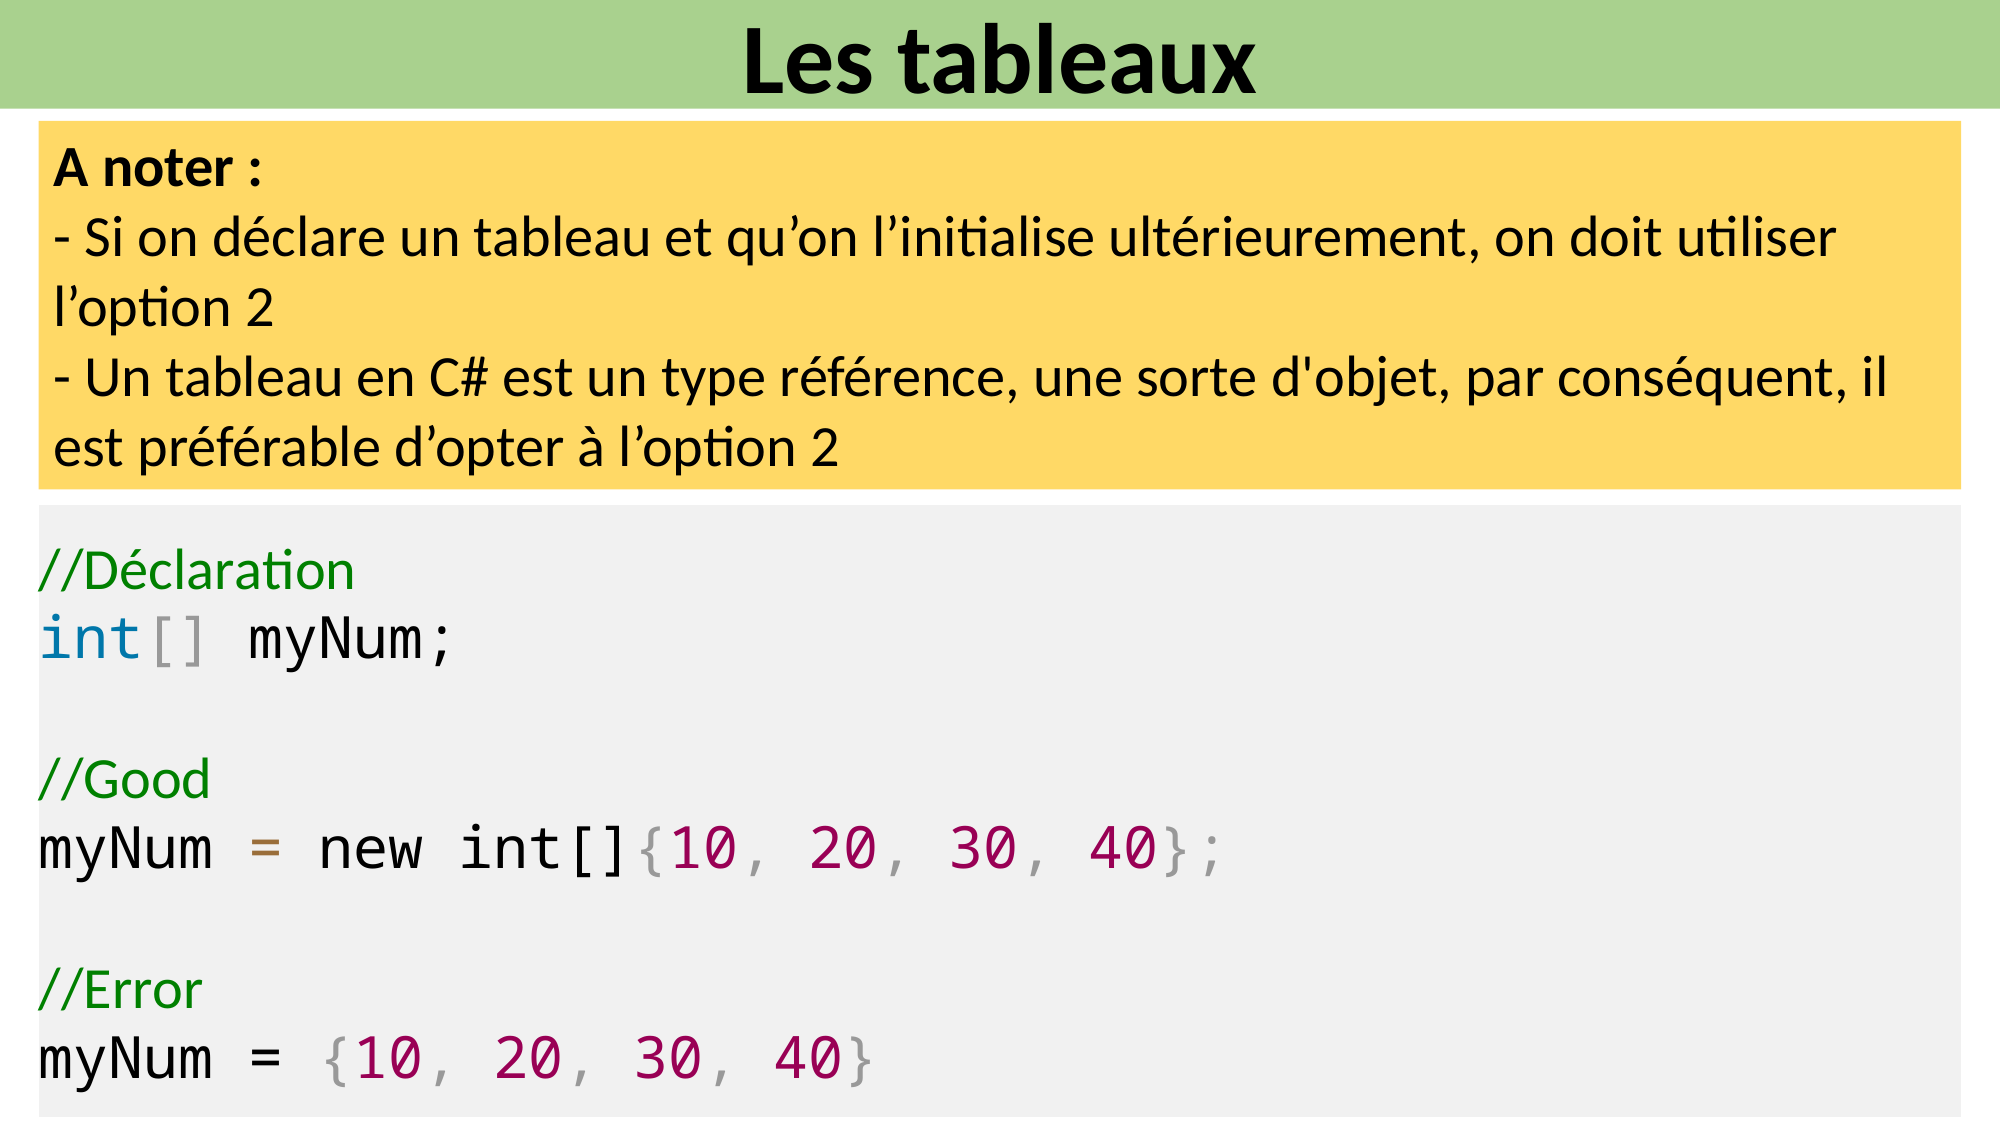

# Les tableaux
A noter :
- Si on déclare un tableau et qu’on l’initialise ultérieurement, on doit utiliser l’option 2
- Un tableau en C# est un type référence, une sorte d'objet, par conséquent, il est préférable d’opter à l’option 2
//Déclaration
int[] myNum;
//Good
myNum = new int[]{10, 20, 30, 40};
//Error
myNum = {10, 20, 30, 40}